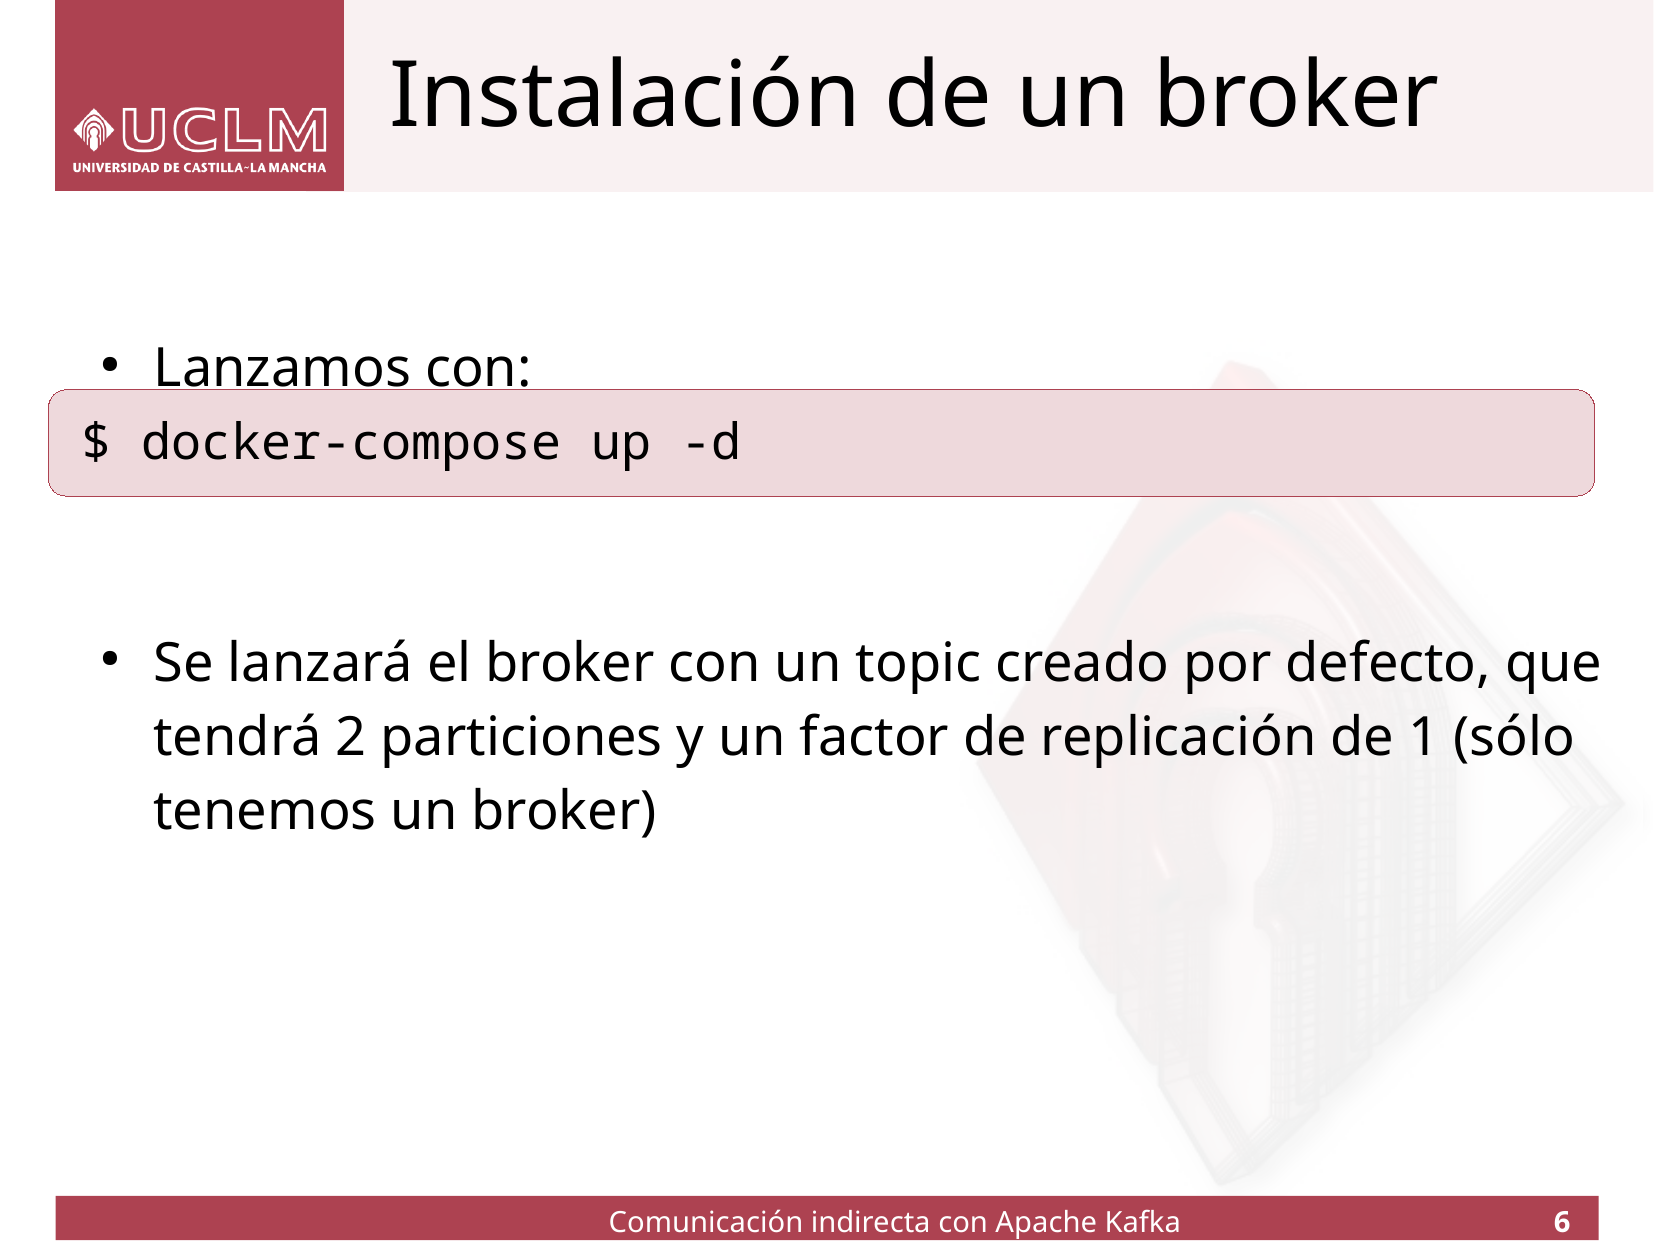

# Instalación de un broker
Lanzamos con:
$ docker-compose up -d
Se lanzará el broker con un topic creado por defecto, que tendrá 2 particiones y un factor de replicación de 1 (sólo tenemos un broker)
Sistemas Distribuidos - IceGrid
6